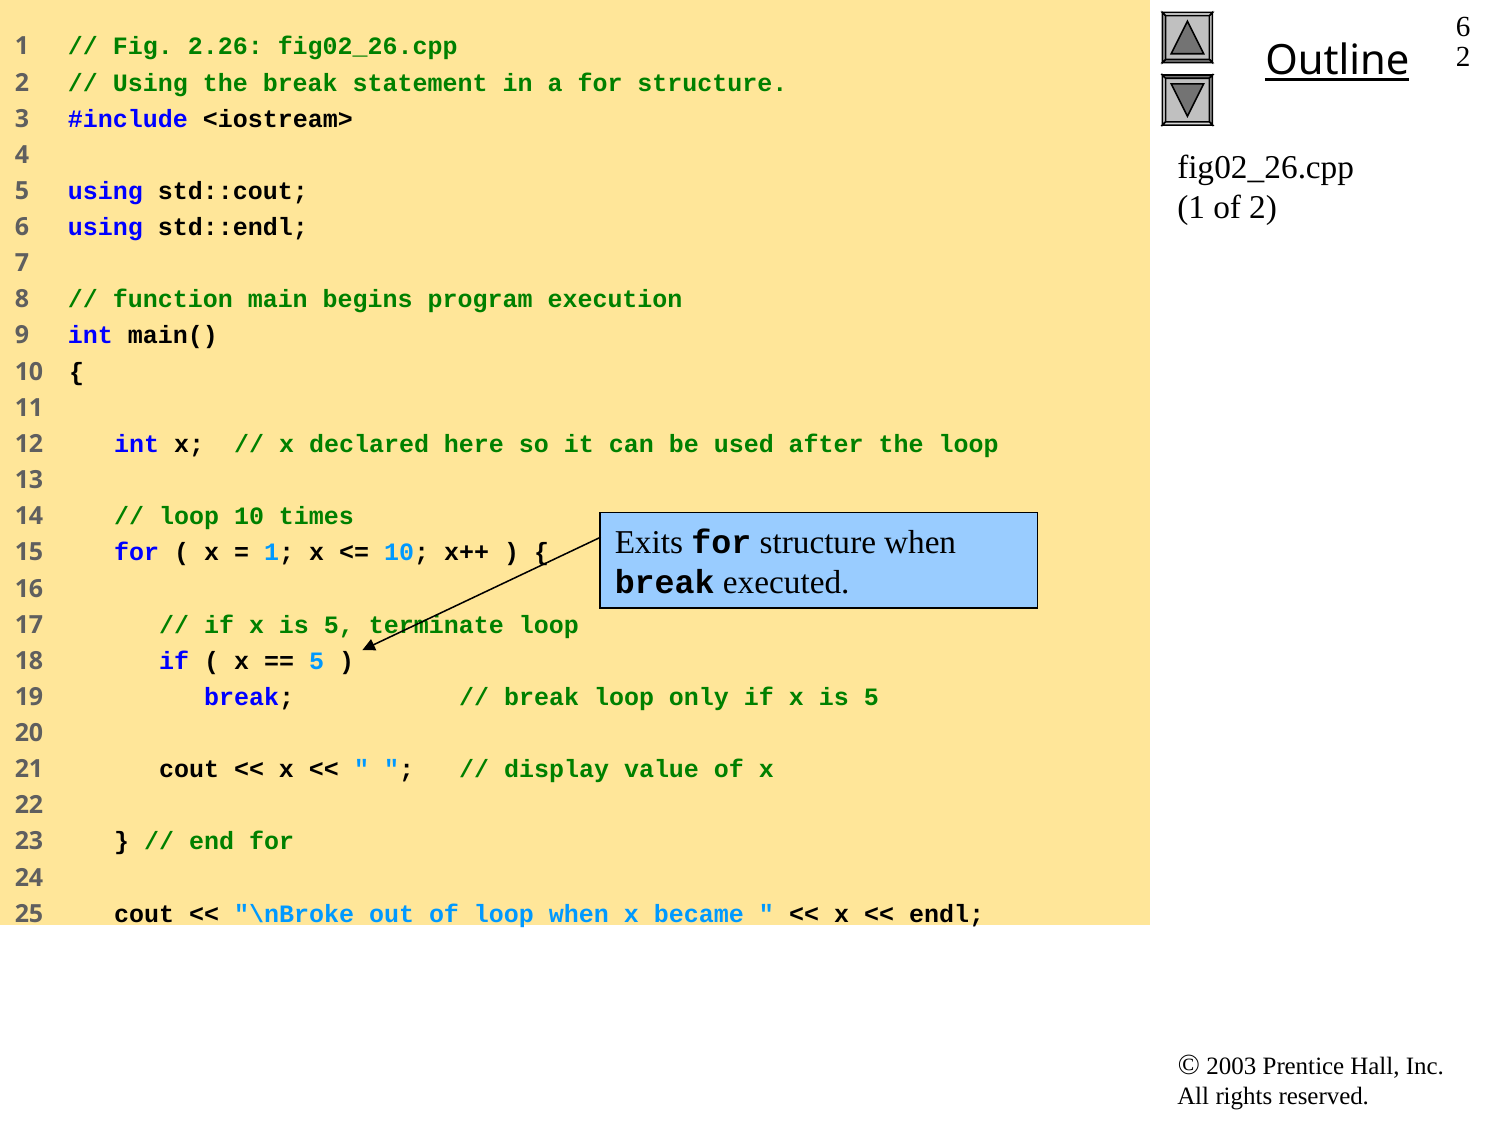

62
1 // Fig. 2.26: fig02_26.cpp
2 // Using the break statement in a for structure.
3 #include <iostream>
4
5 using std::cout;
6 using std::endl;
7
8 // function main begins program execution
9 int main()
10 {
11
12 int x; // x declared here so it can be used after the loop
13
14 // loop 10 times
15 for ( x = 1; x <= 10; x++ ) {
16
17 // if x is 5, terminate loop
18 if ( x == 5 )
19 break; // break loop only if x is 5
20
21 cout << x << " "; // display value of x
22
23 } // end for
24
25 cout << "\nBroke out of loop when x became " << x << endl;
# fig02_26.cpp (1 of 2)
Exits for structure when break executed.